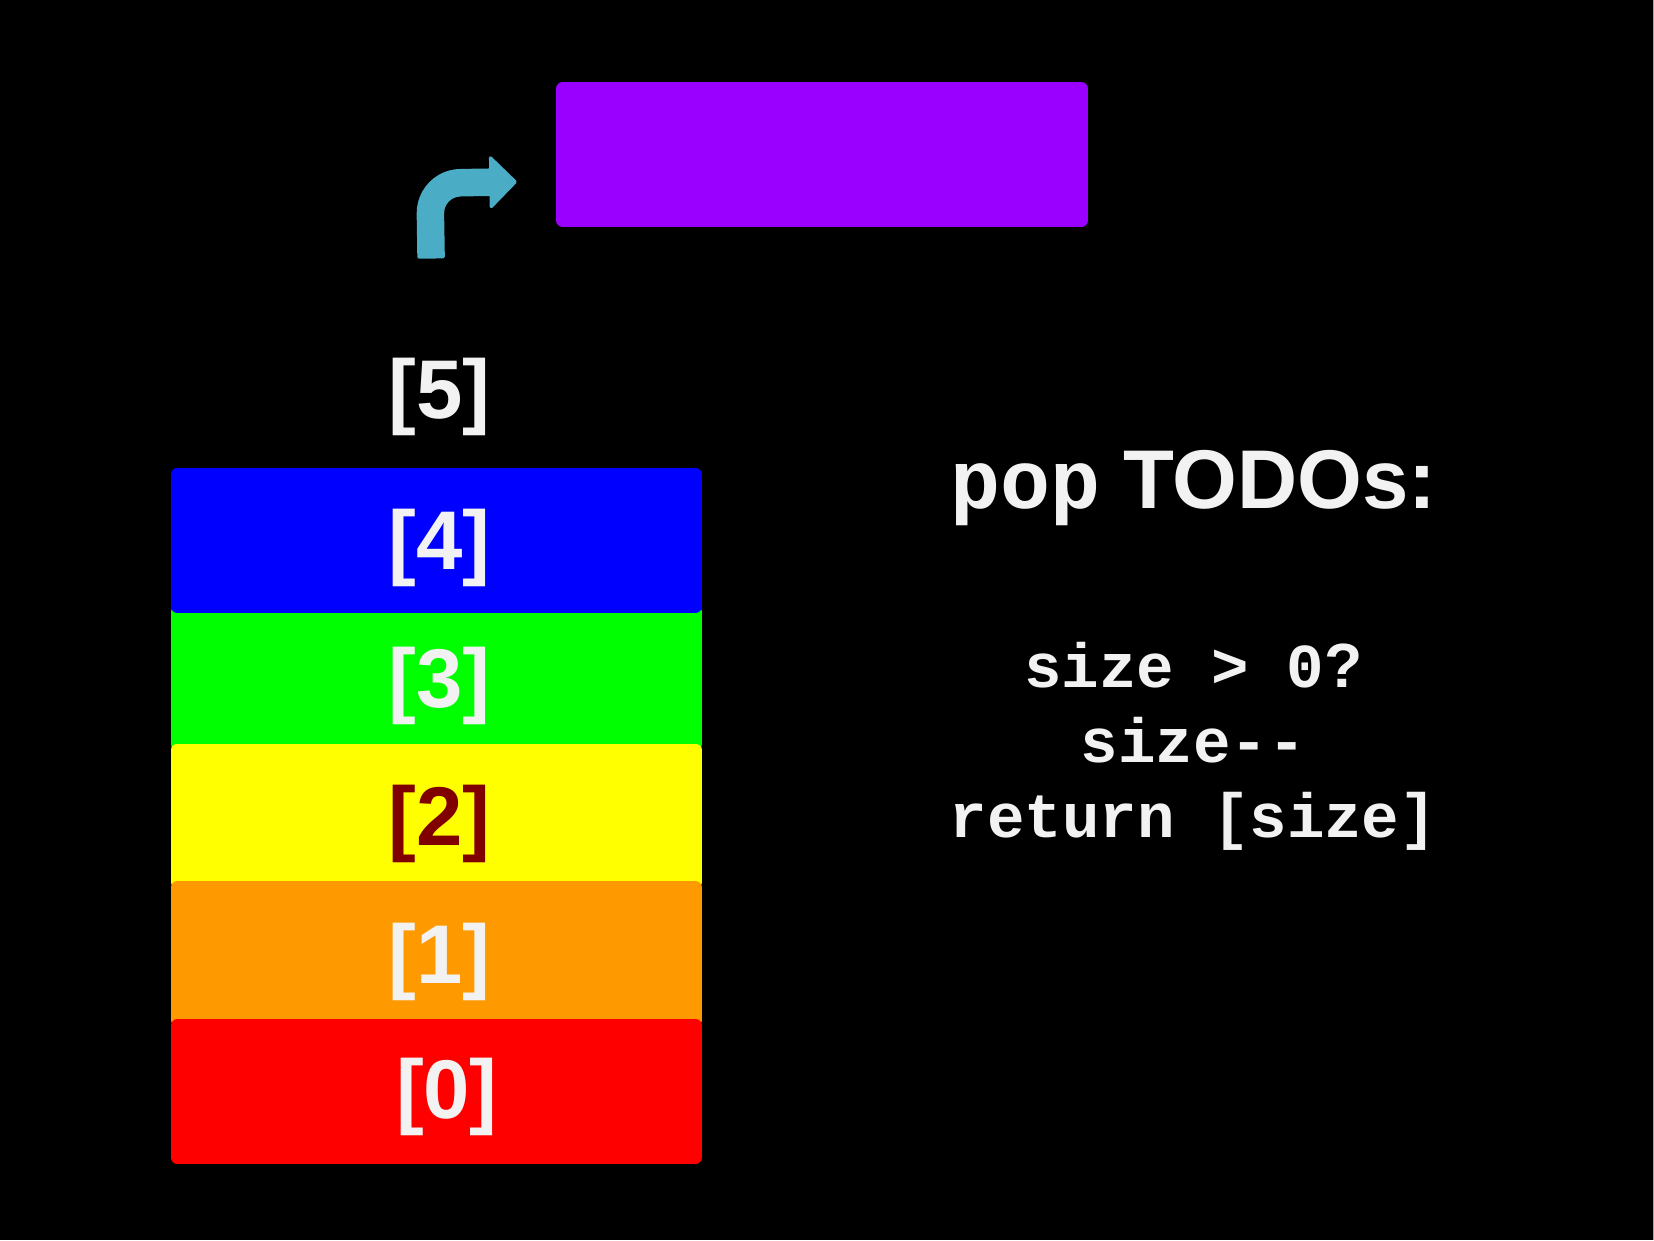

[5]
pop TODOs:
size > 0?
size--
return [size]
[4]
[3]
[2]
[1]
[0]